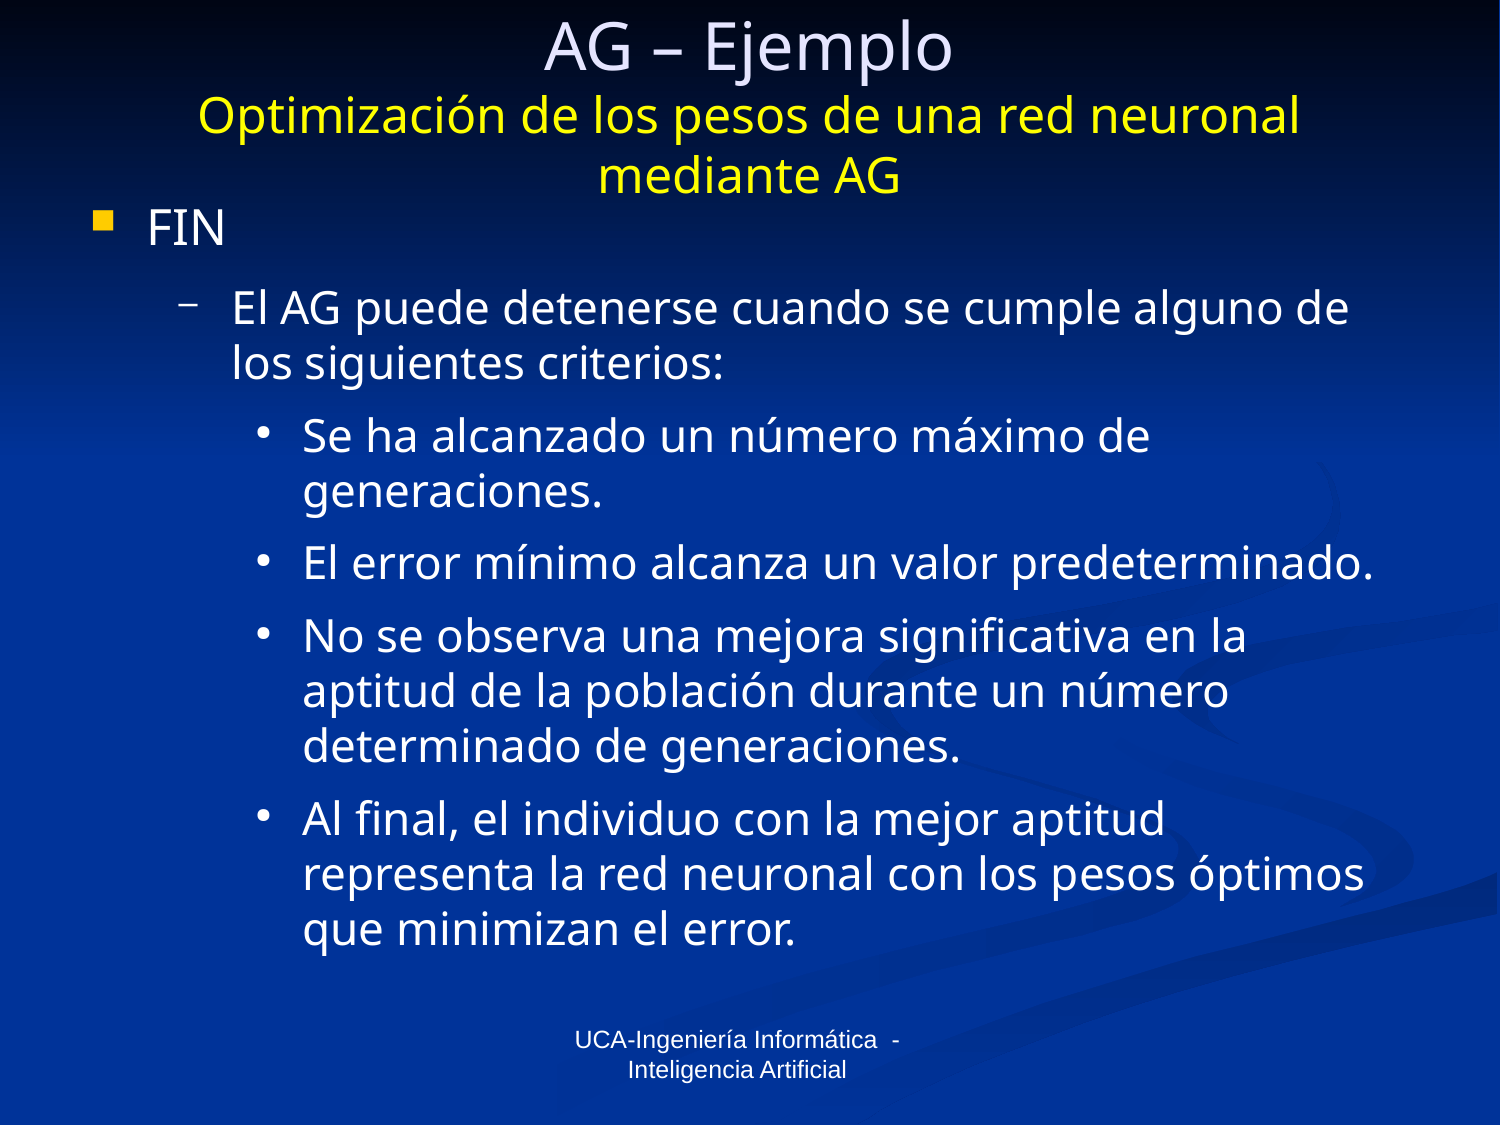

# AG – Ejemplo Optimización de los pesos de una red neuronal mediante AG
FIN
El AG puede detenerse cuando se cumple alguno de los siguientes criterios:
Se ha alcanzado un número máximo de generaciones.
El error mínimo alcanza un valor predeterminado.
No se observa una mejora significativa en la aptitud de la población durante un número determinado de generaciones.
Al final, el individuo con la mejor aptitud representa la red neuronal con los pesos óptimos que minimizan el error.
UCA-Ingeniería Informática - Inteligencia Artificial